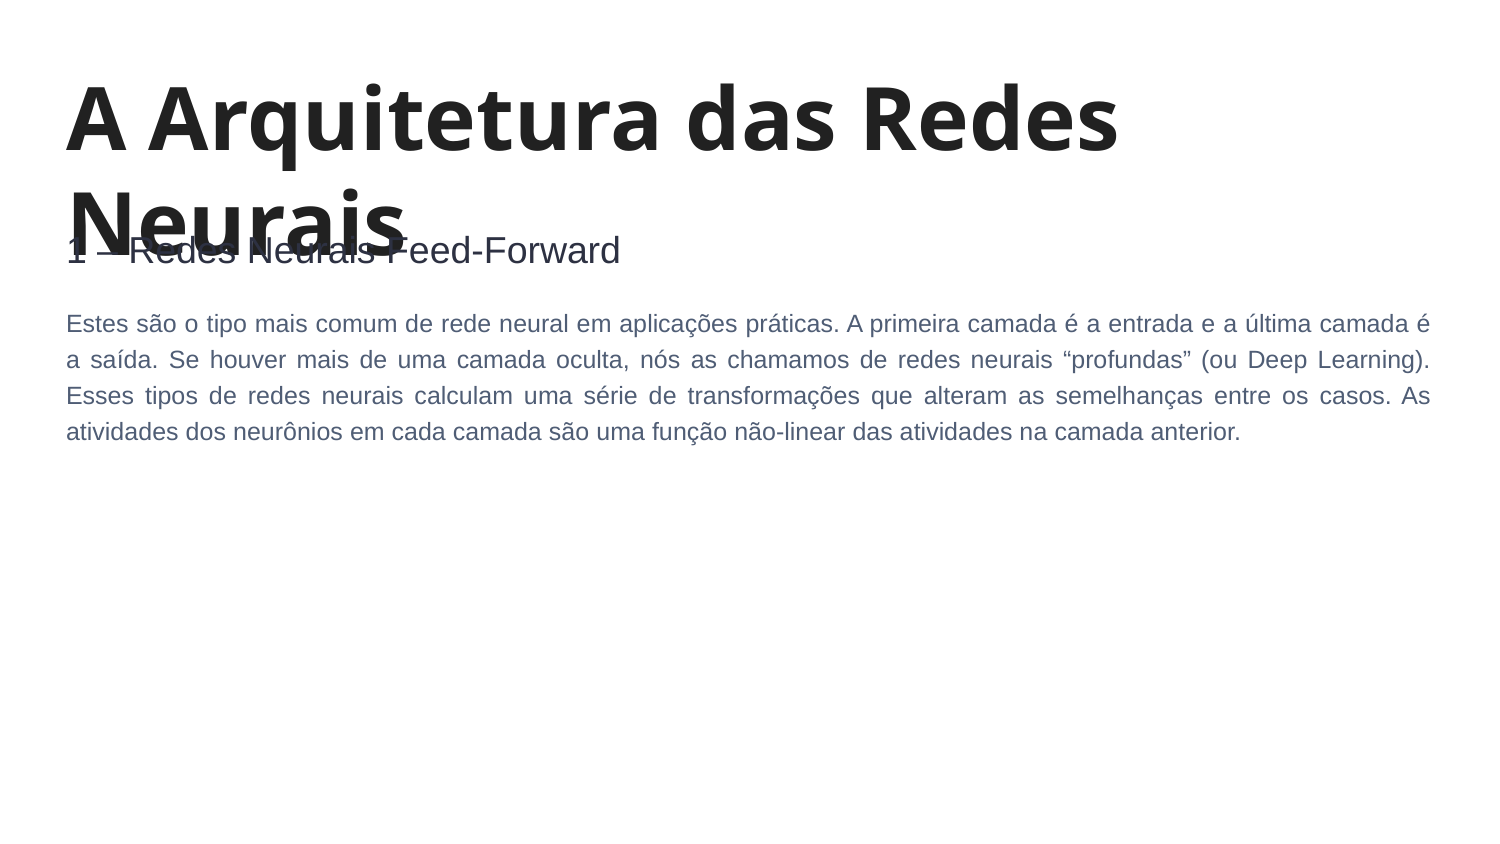

# A Arquitetura das Redes Neurais
1 – Redes Neurais Feed-Forward
Estes são o tipo mais comum de rede neural em aplicações práticas. A primeira camada é a entrada e a última camada é a saída. Se houver mais de uma camada oculta, nós as chamamos de redes neurais “profundas” (ou Deep Learning). Esses tipos de redes neurais calculam uma série de transformações que alteram as semelhanças entre os casos. As atividades dos neurônios em cada camada são uma função não-linear das atividades na camada anterior.